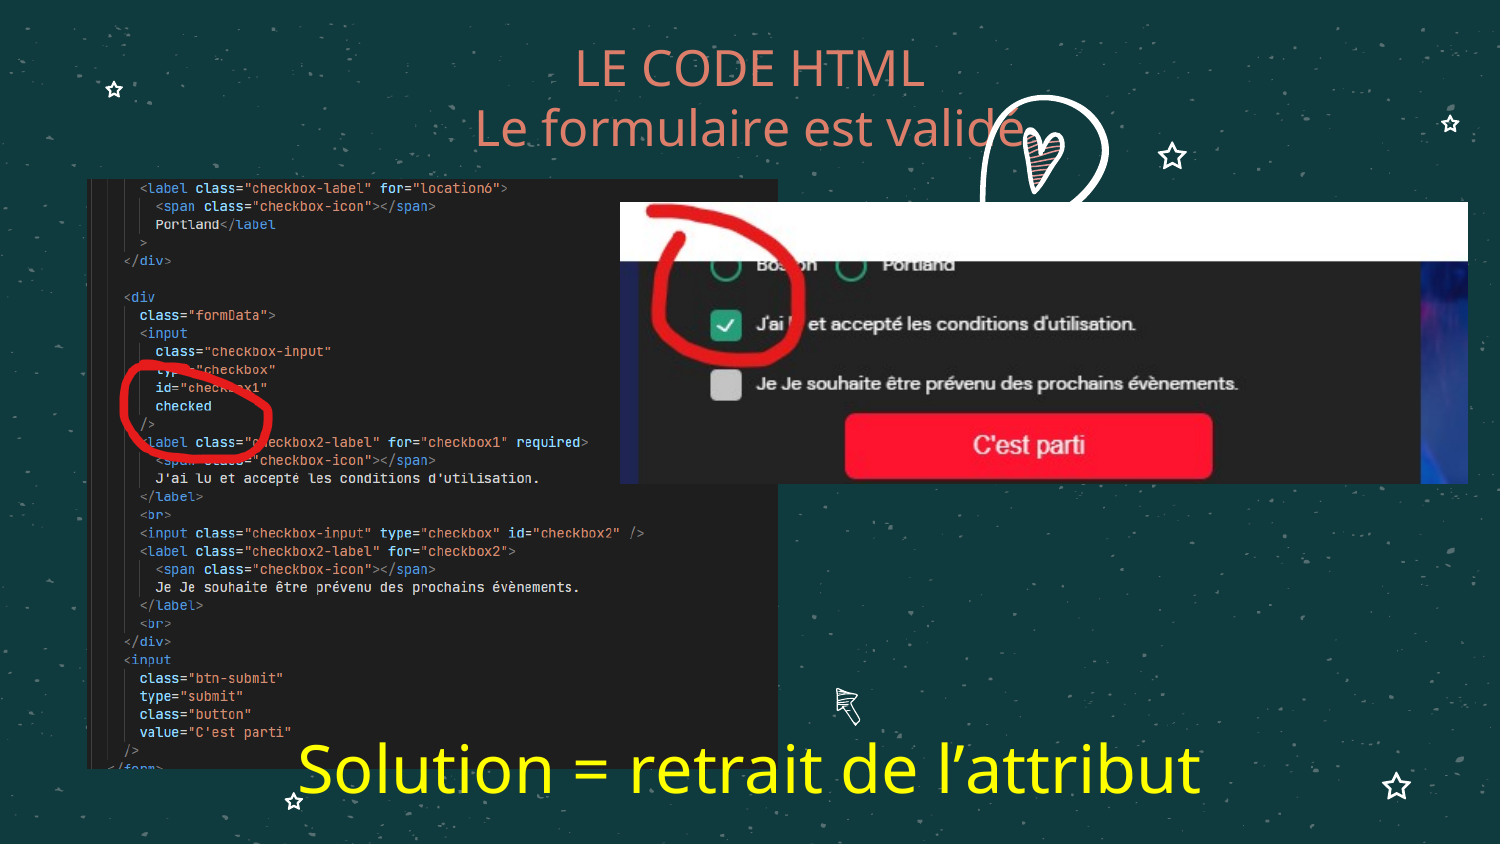

# LE CODE HTML Le formulaire est validé
Solution = retrait de l’attribut